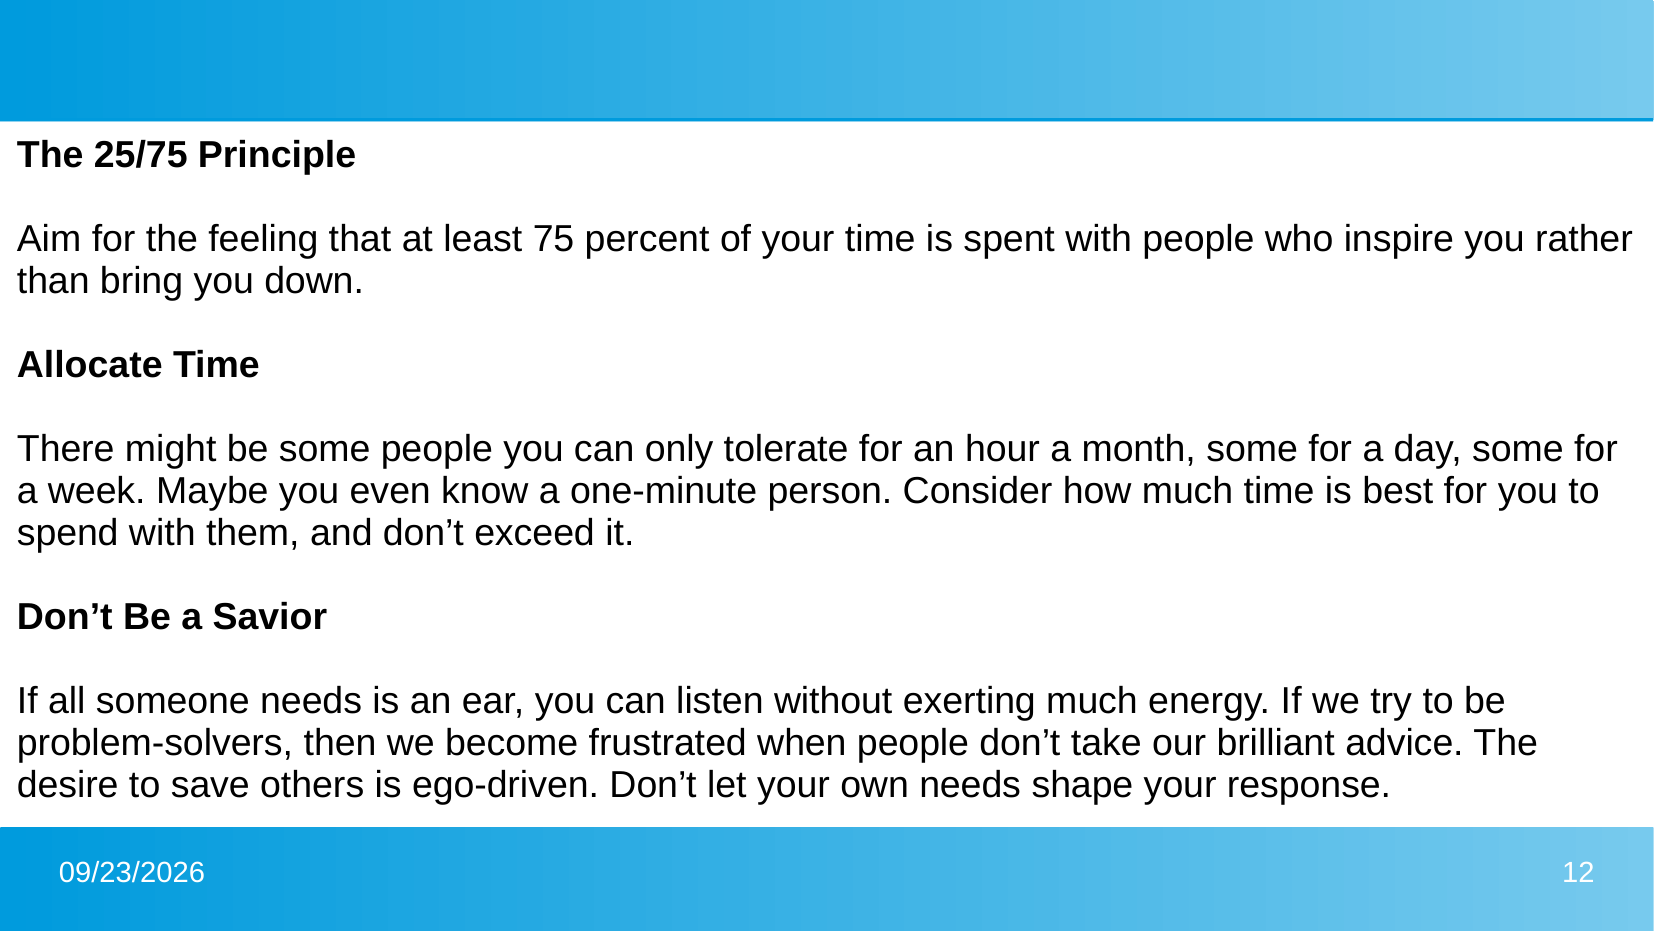

#
The 25/75 Principle
Aim for the feeling that at least 75 percent of your time is spent with people who inspire you rather than bring you down.
Allocate Time
There might be some people you can only tolerate for an hour a month, some for a day, some for a week. Maybe you even know a one-minute person. Consider how much time is best for you to spend with them, and don’t exceed it.
Don’t Be a Savior
If all someone needs is an ear, you can listen without exerting much energy. If we try to be problem-solvers, then we become frustrated when people don’t take our brilliant advice. The desire to save others is ego-driven. Don’t let your own needs shape your response.
12